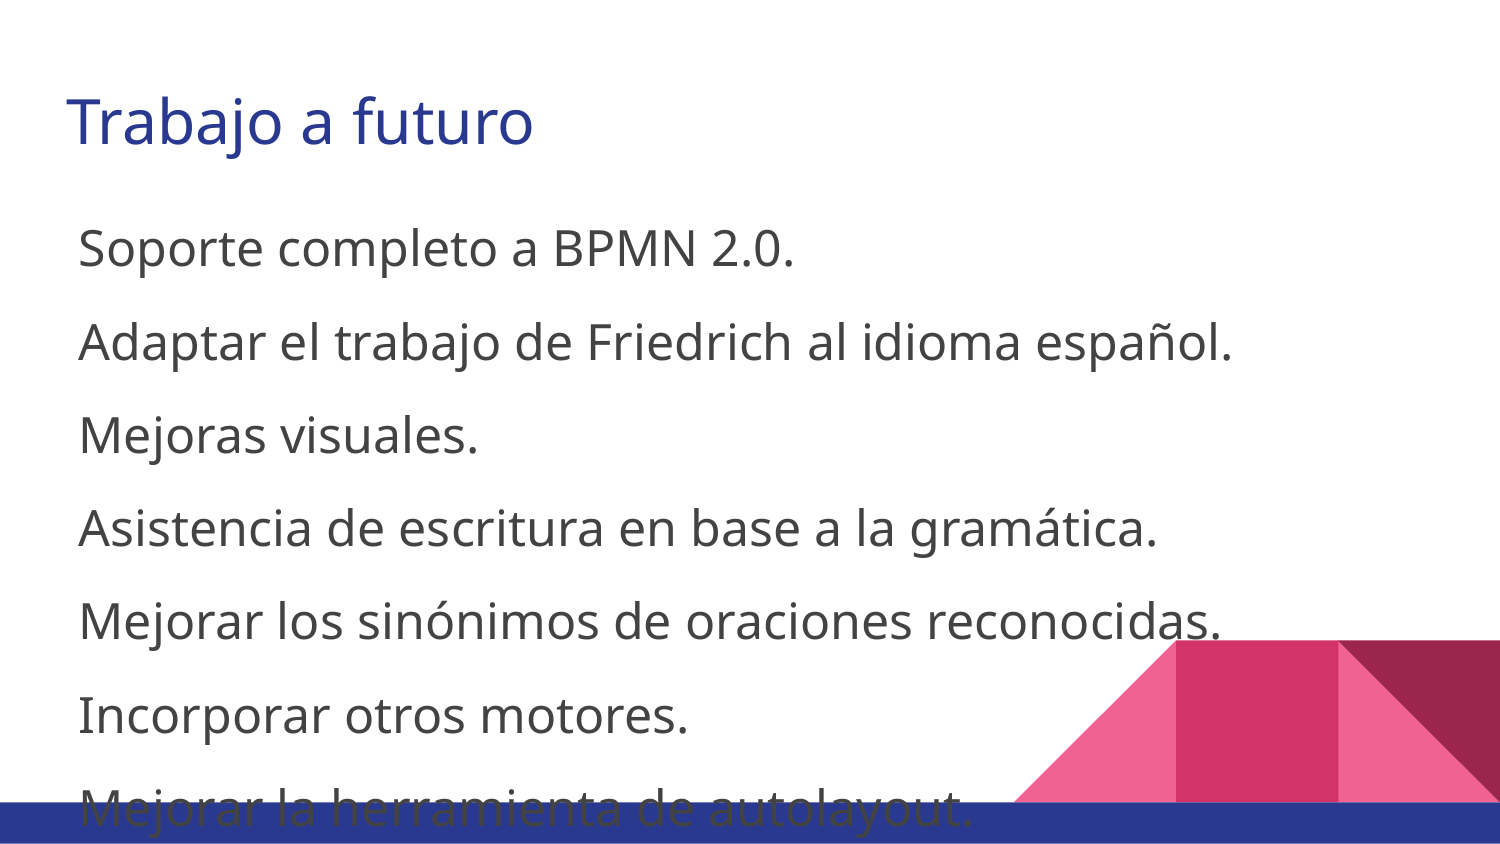

# Trabajo a futuro
Soporte completo a BPMN 2.0.
Adaptar el trabajo de Friedrich al idioma español.
Mejoras visuales.
Asistencia de escritura en base a la gramática.
Mejorar los sinónimos de oraciones reconocidas.
Incorporar otros motores.
Mejorar la herramienta de autolayout.